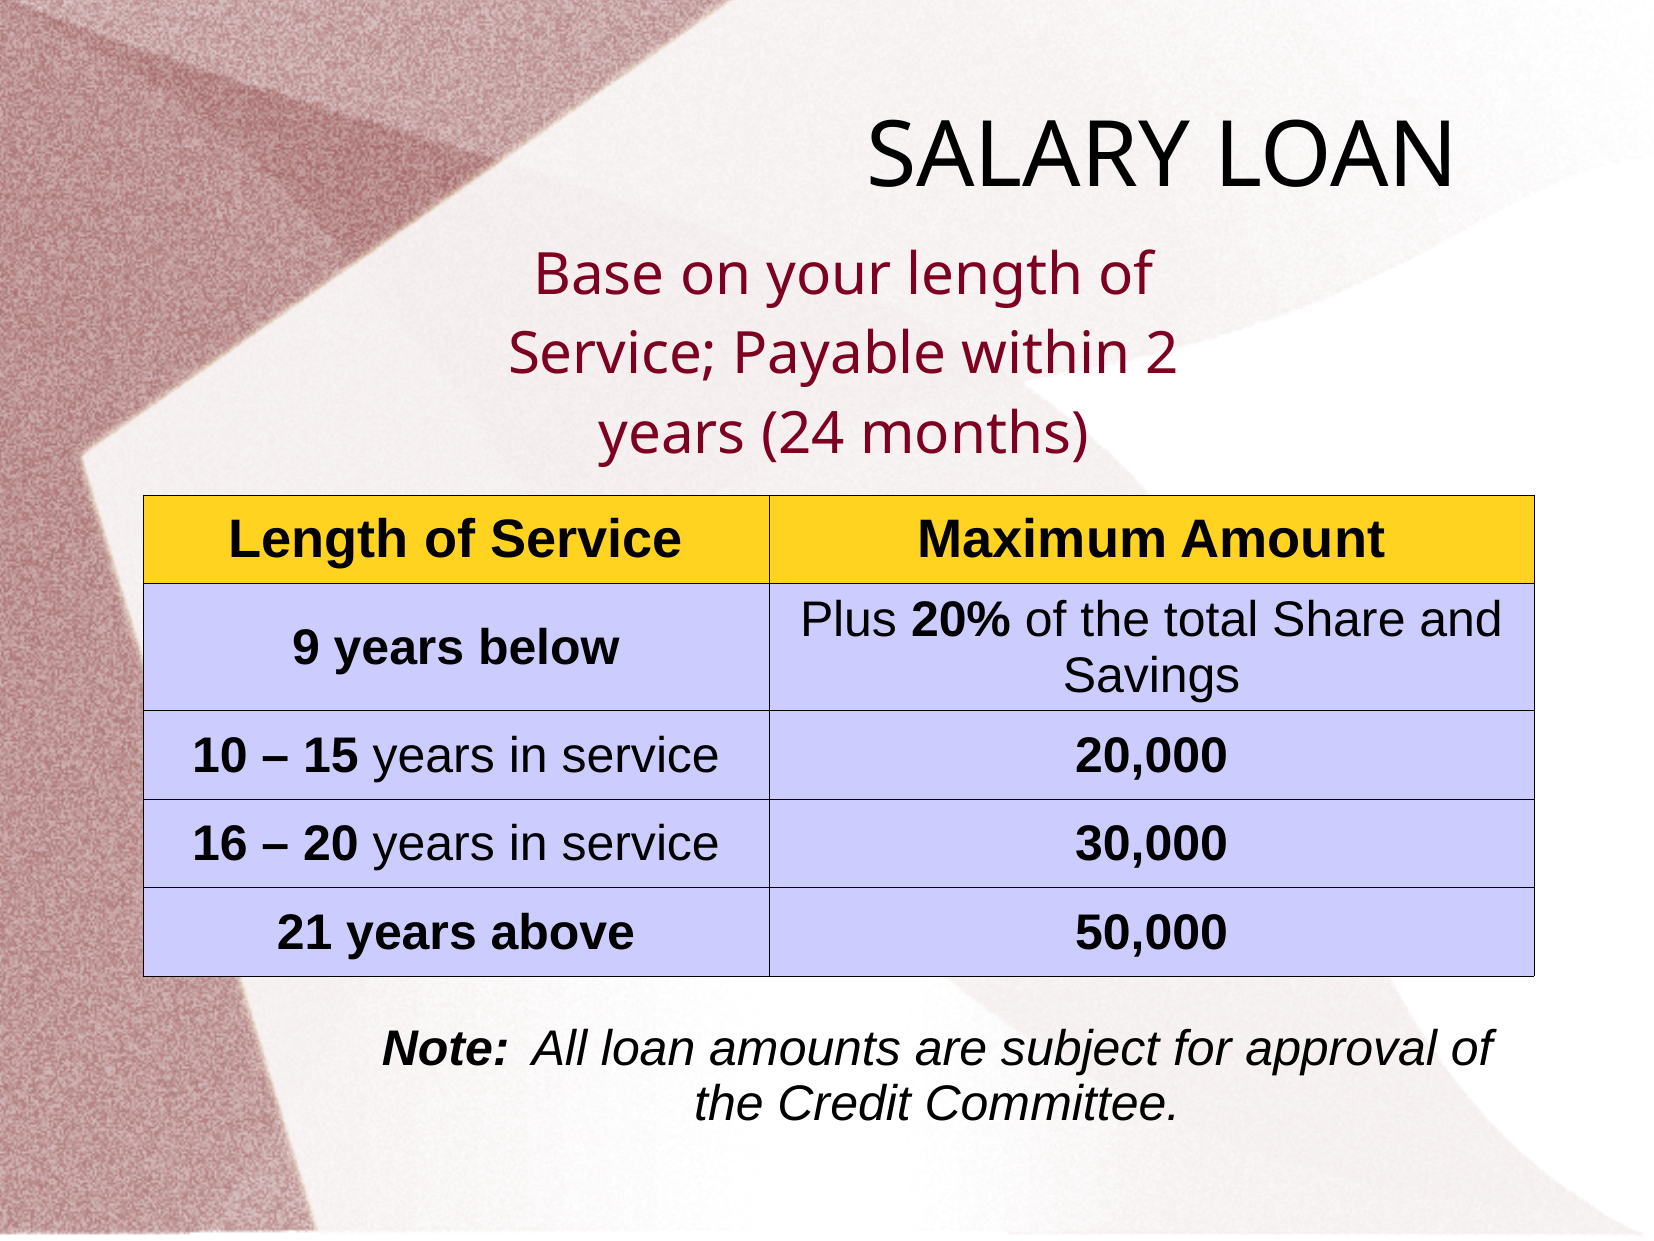

SALARY LOAN
Base on your length of Service; Payable within 2 years (24 months)
| Length of Service | Maximum Amount |
| --- | --- |
| 9 years below | Plus 20% of the total Share and Savings |
| 10 – 15 years in service | 20,000 |
| 16 – 20 years in service | 30,000 |
| 21 years above | 50,000 |
Note:	All loan amounts are subject for approval of the Credit Committee.